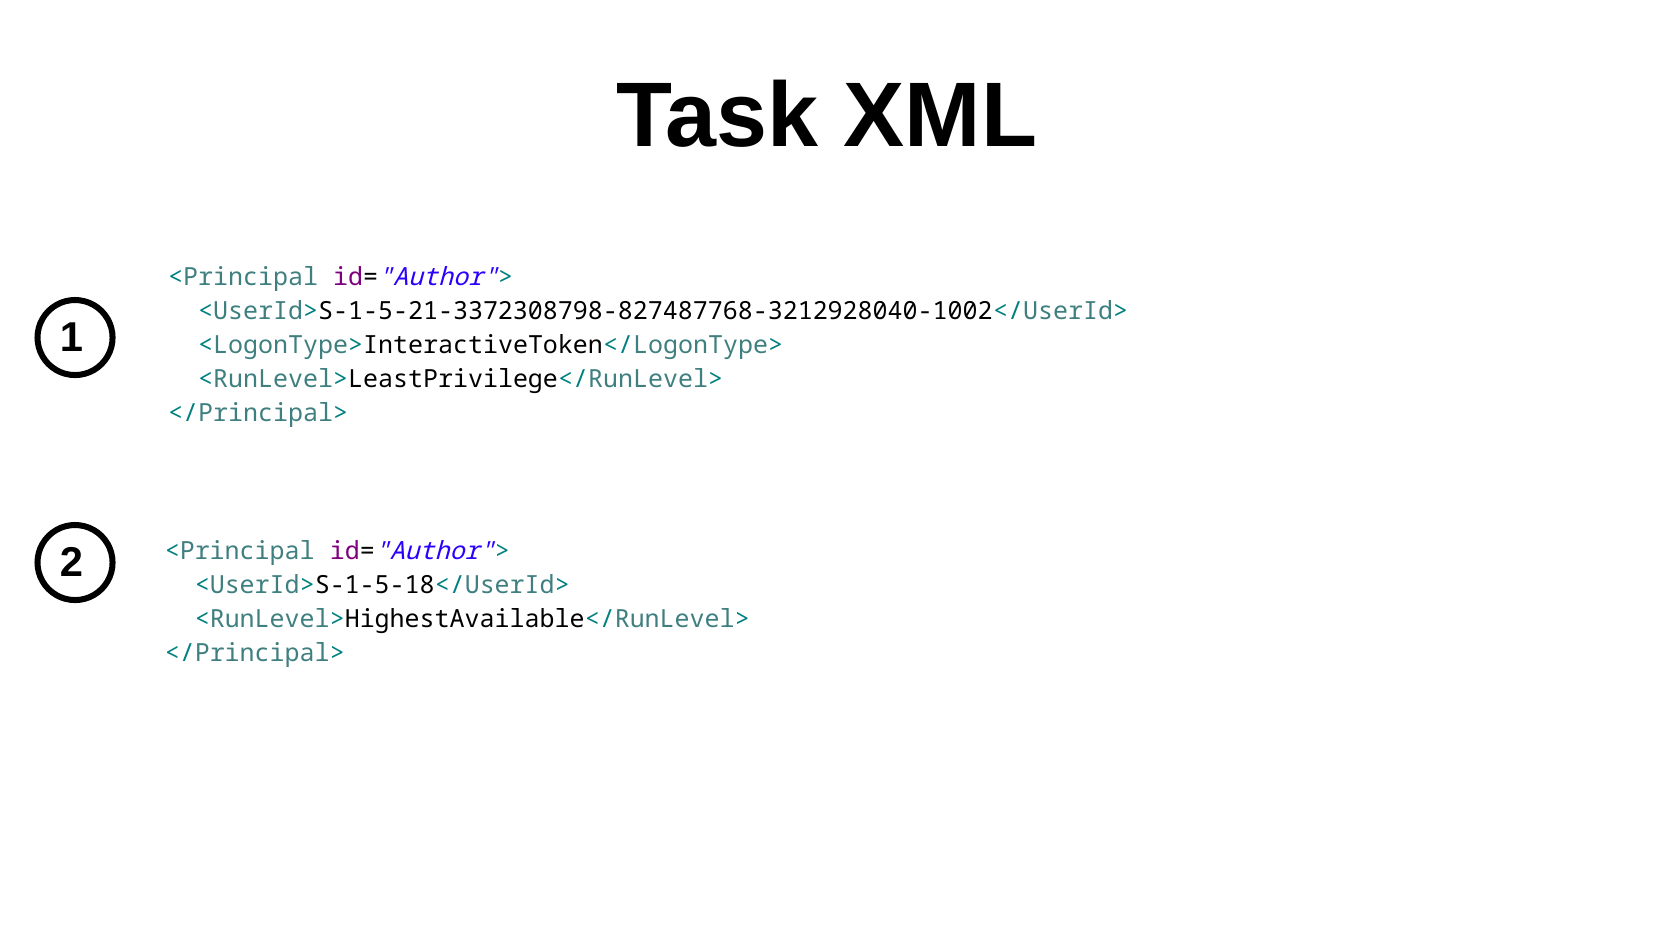

# Task XML
<Principal id="Author">
 <UserId>S-1-5-21-3372308798-827487768-3212928040-1002</UserId>
 <LogonType>InteractiveToken</LogonType>
 <RunLevel>LeastPrivilege</RunLevel>
</Principal>
1
2
<Principal id="Author">
 <UserId>S-1-5-18</UserId>
 <RunLevel>HighestAvailable</RunLevel>
</Principal>